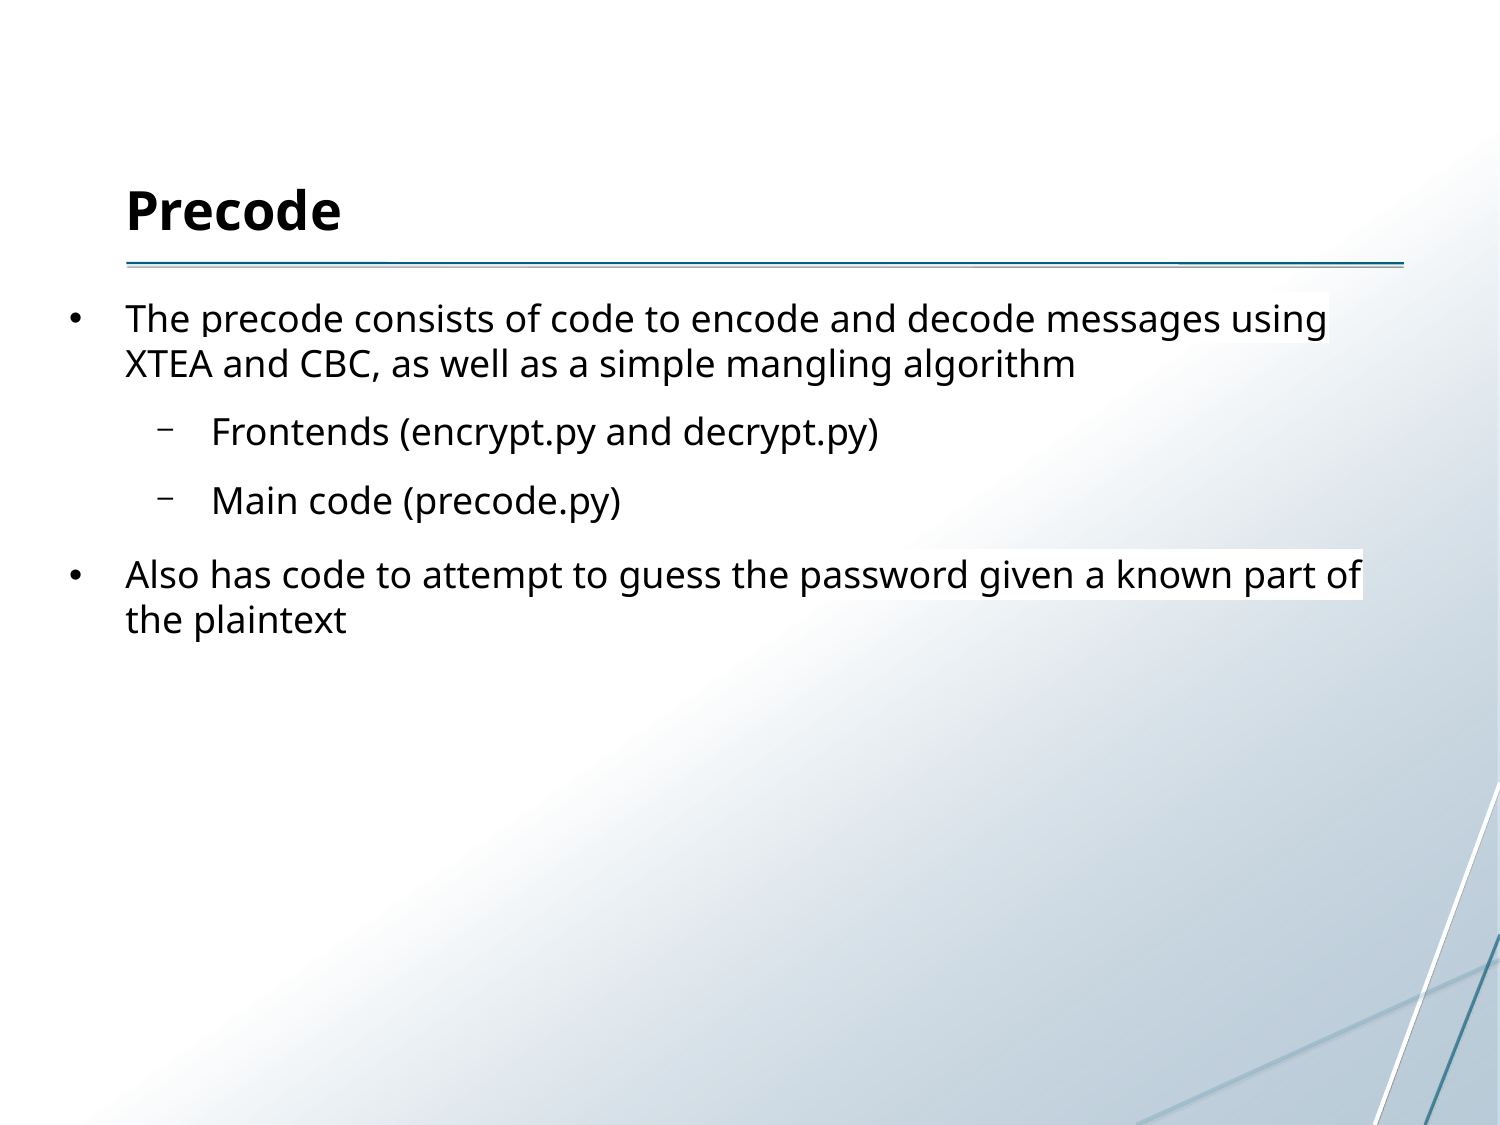

# Precode
The precode consists of code to encode and decode messages using XTEA and CBC, as well as a simple mangling algorithm
Frontends (encrypt.py and decrypt.py)
Main code (precode.py)
Also has code to attempt to guess the password given a known part of the plaintext